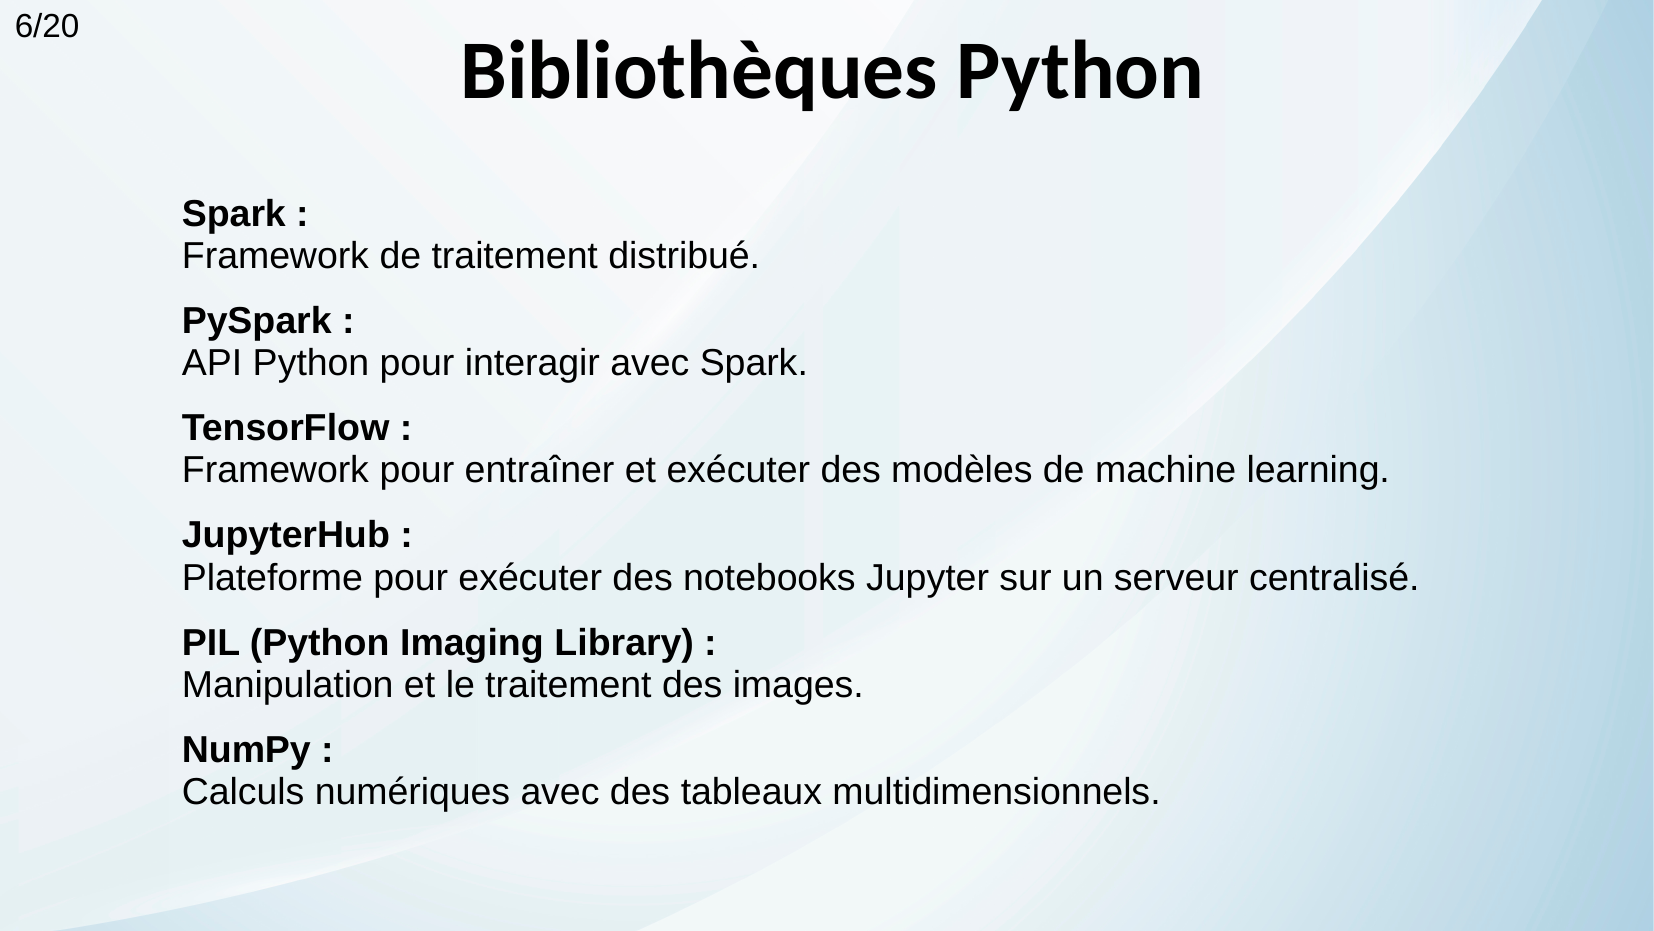

6/20
# Bibliothèques Python
Spark :
Framework de traitement distribué.
PySpark :
API Python pour interagir avec Spark.
TensorFlow :
Framework pour entraîner et exécuter des modèles de machine learning.
JupyterHub :
Plateforme pour exécuter des notebooks Jupyter sur un serveur centralisé.
PIL (Python Imaging Library) :
Manipulation et le traitement des images.
NumPy :
Calculs numériques avec des tableaux multidimensionnels.